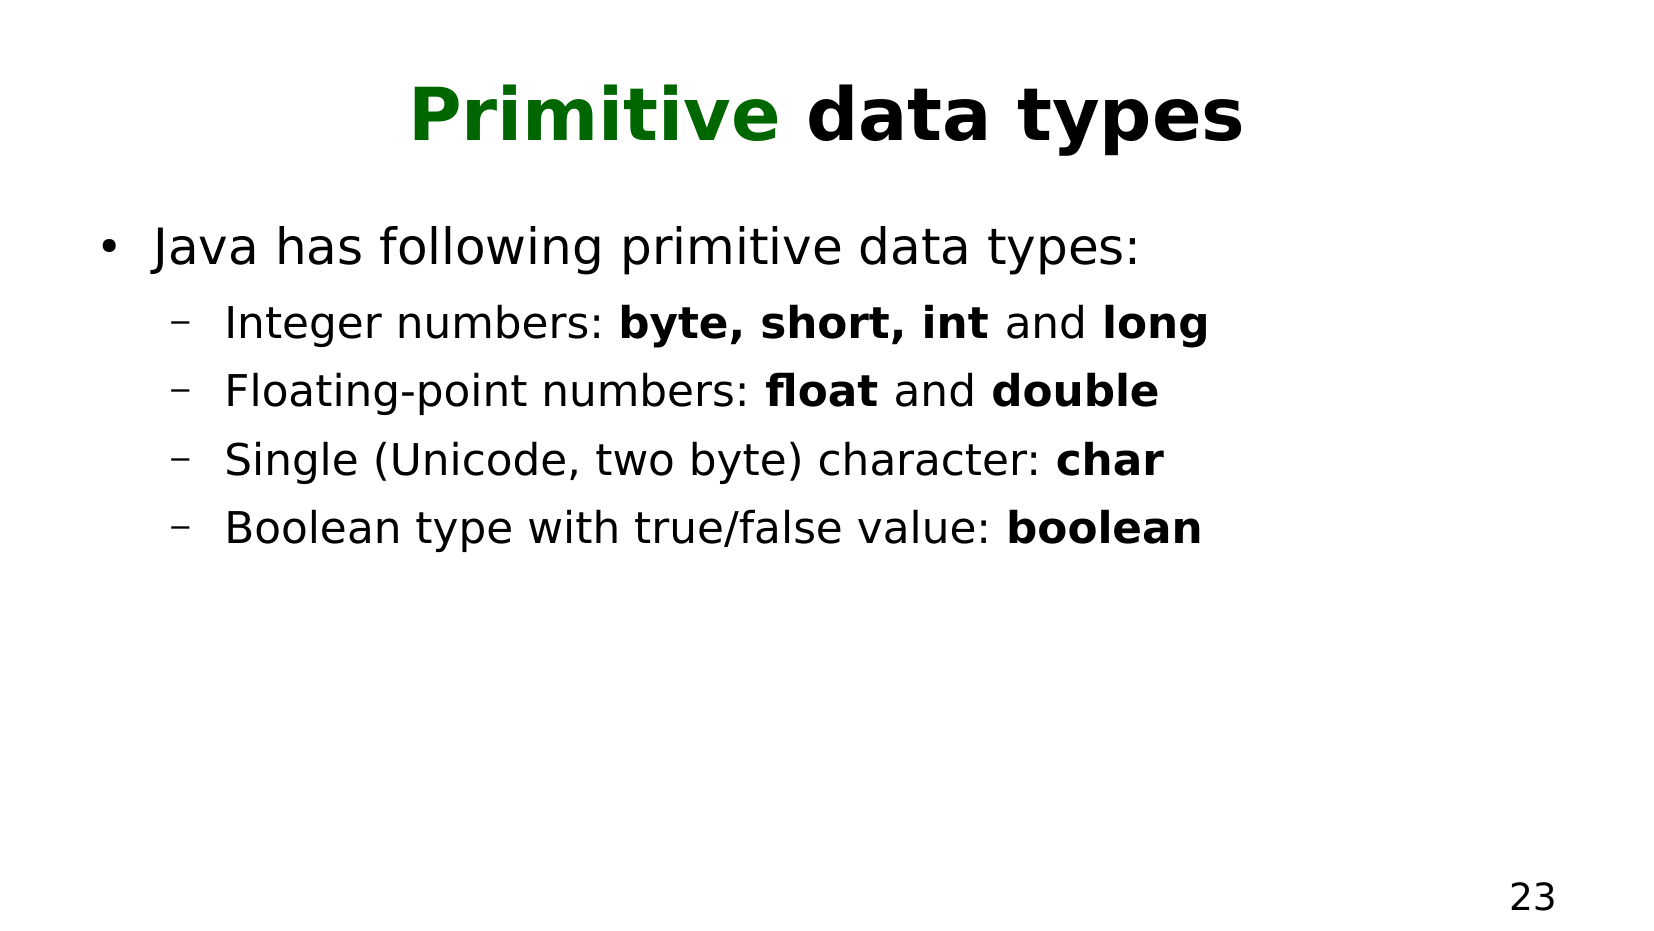

# Primitive data types
Java has following primitive data types:
Integer numbers: byte, short, int and long
Floating-point numbers: float and double
Single (Unicode, two byte) character: char
Boolean type with true/false value: boolean